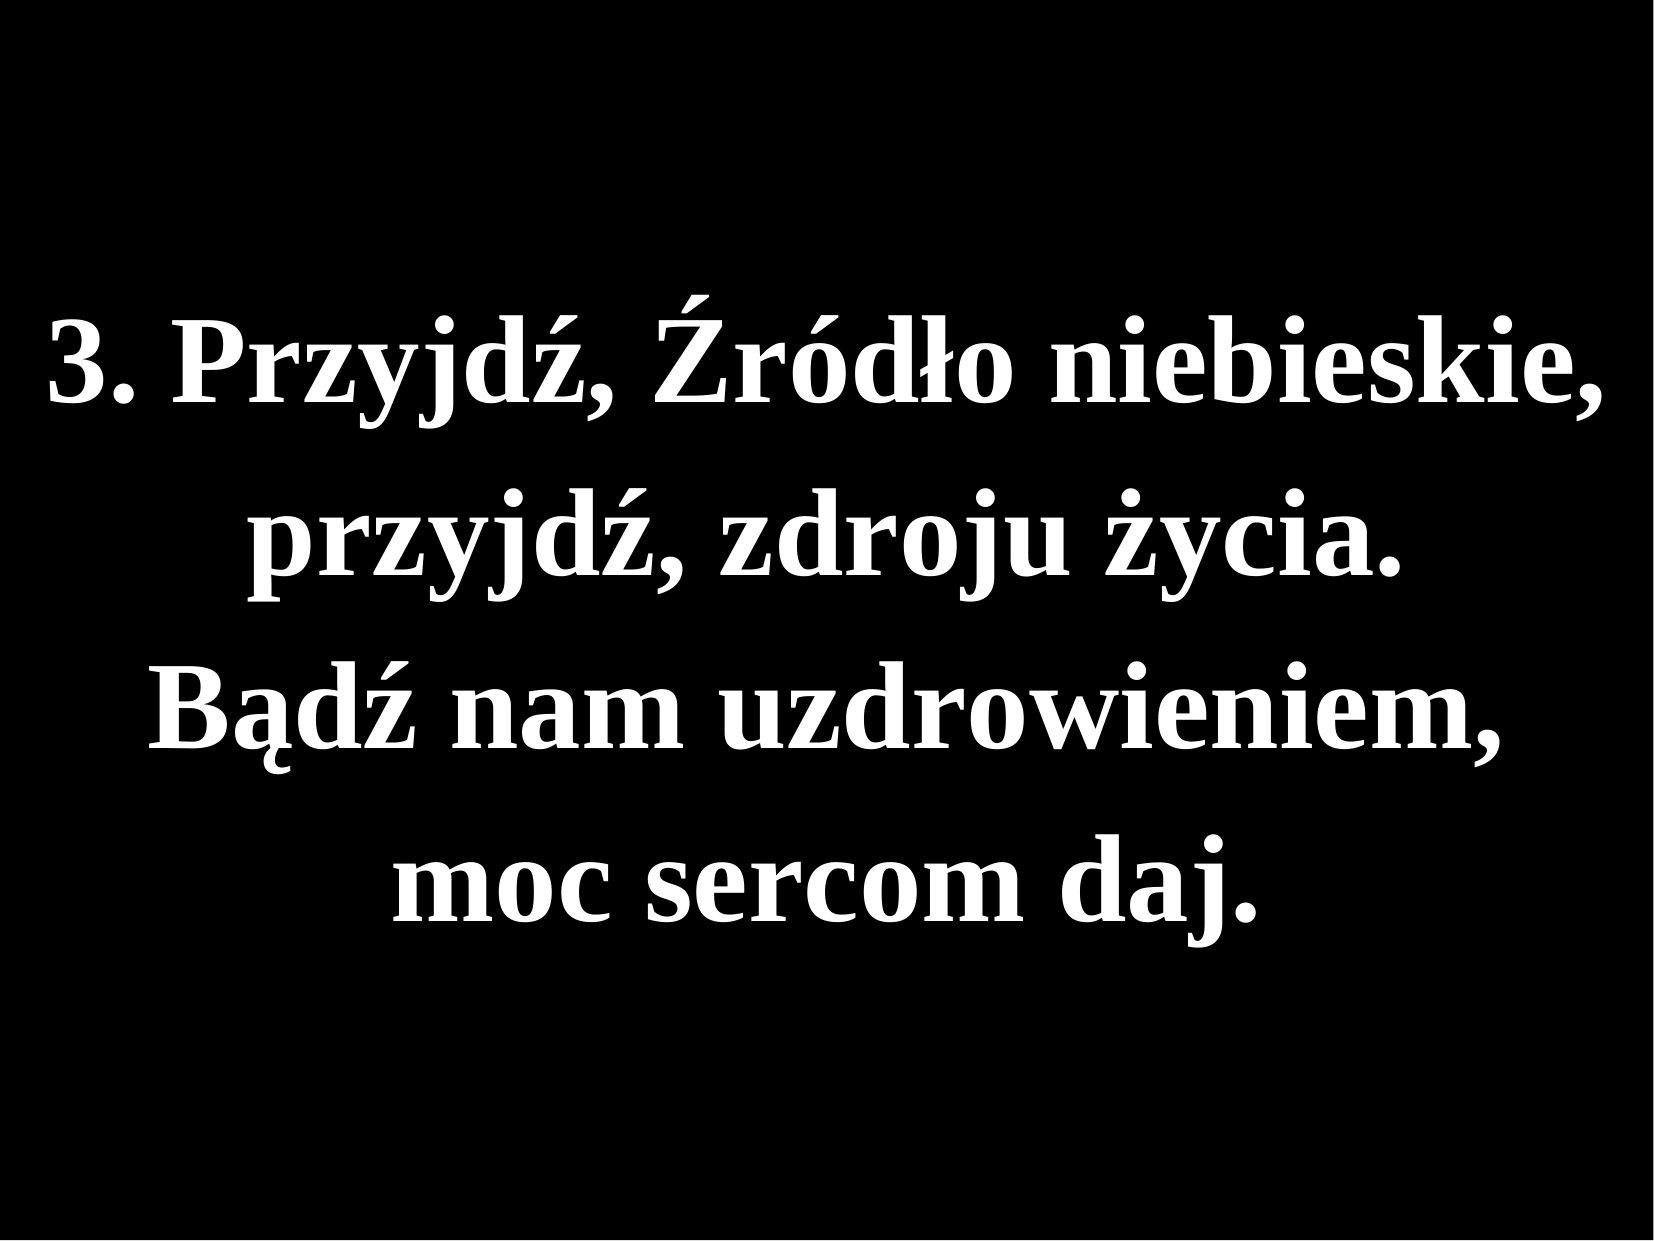

# 3. Przyjdź, Źródło niebieskie, ppp przyjdź, zdroju życia. ppp Bądź nam uzdrowieniem, ppp moc sercom daj.